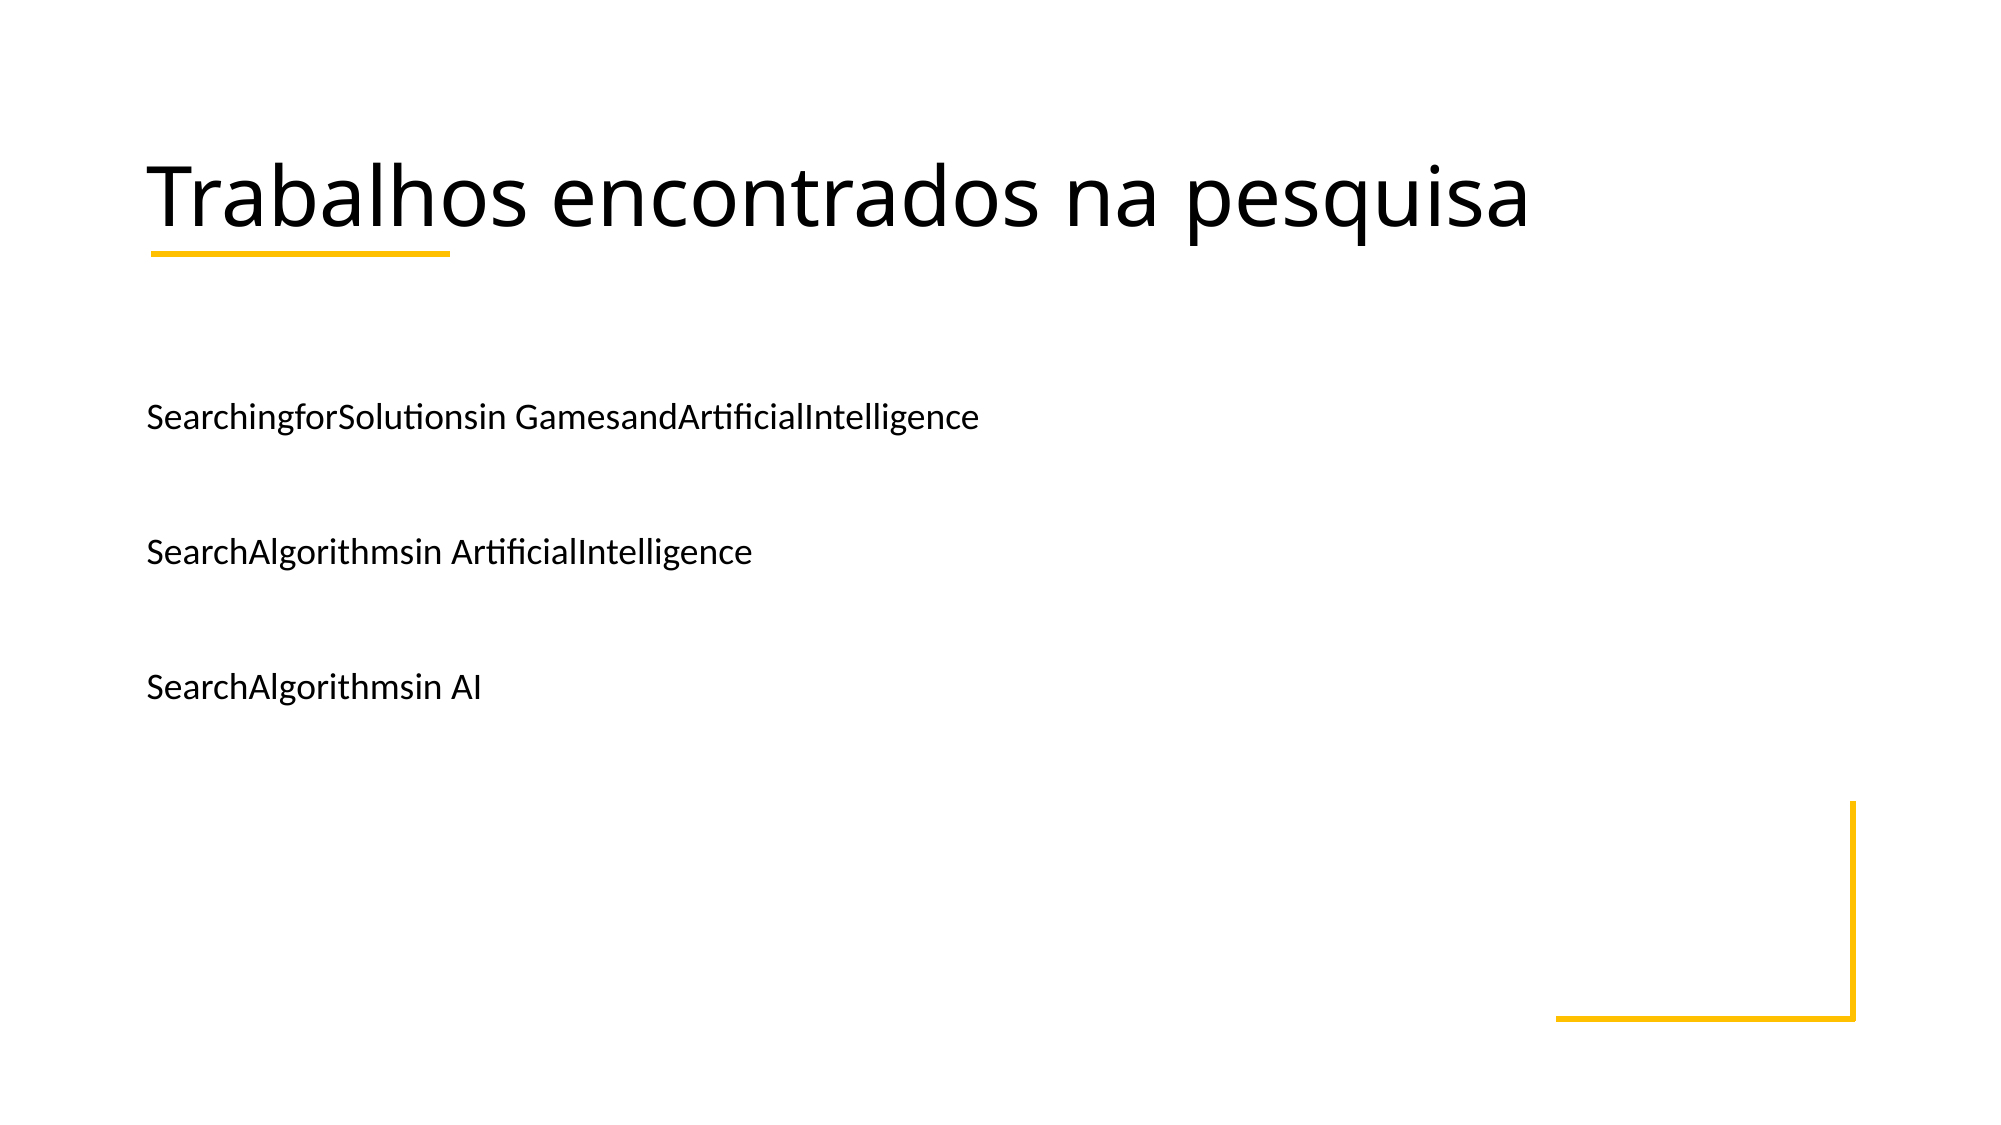

# Trabalhos encontrados na pesquisa
SearchingforSolutionsin GamesandArtificialIntelligence
SearchAlgorithmsin ArtificialIntelligence
SearchAlgorithmsin AI